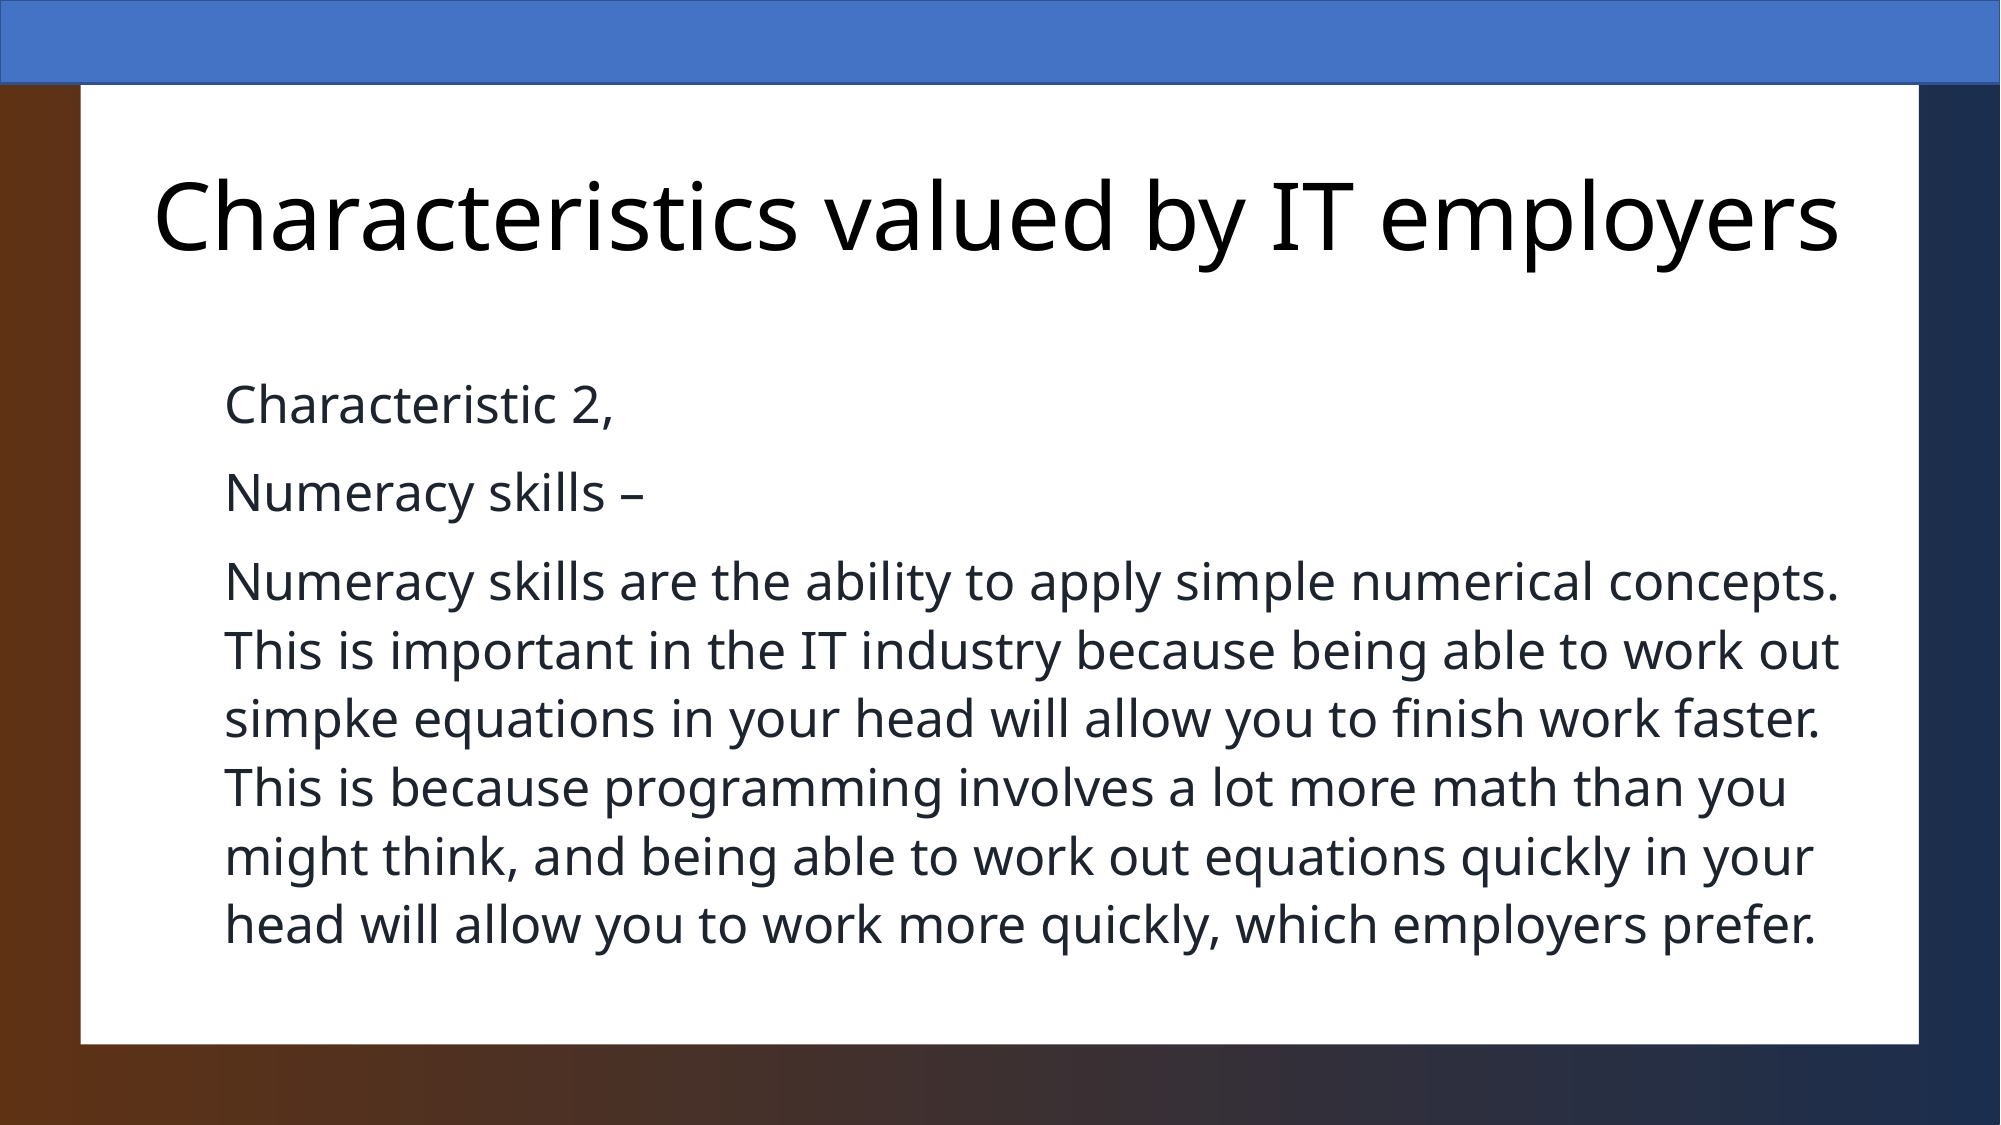

# Characteristics valued by IT employers
Characteristic 2,
Numeracy skills –
Numeracy skills are the ability to apply simple numerical concepts. This is important in the IT industry because being able to work out simpke equations in your head will allow you to finish work faster. This is because programming involves a lot more math than you might think, and being able to work out equations quickly in your head will allow you to work more quickly, which employers prefer.